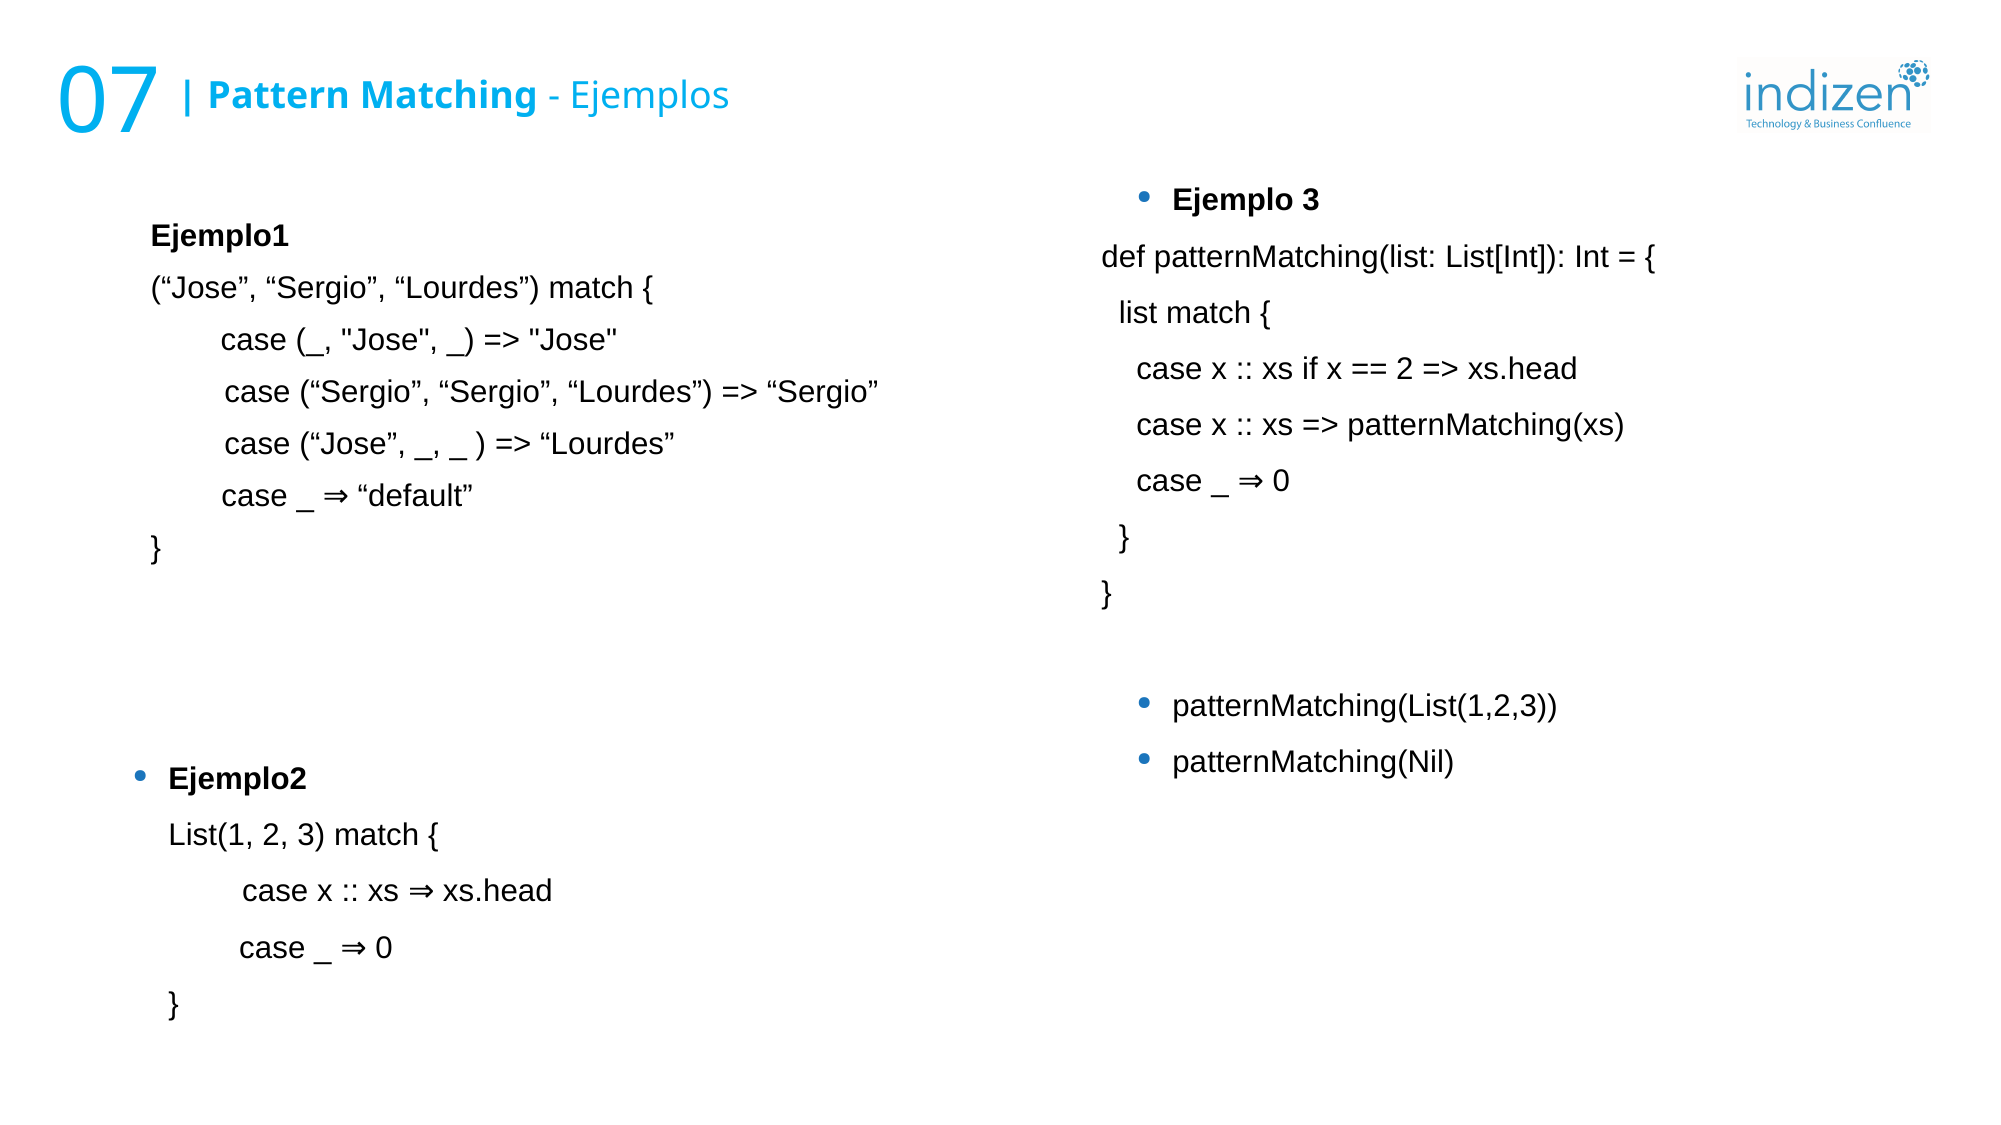

07
| Pattern Matching - Ejemplos
Ejemplo 3
def patternMatching(list: List[Int]): Int = {
 list match {
 case x :: xs if x == 2 => xs.head
 case x :: xs => patternMatching(xs)
 case _ ⇒ 0
 }
}
patternMatching(List(1,2,3))
patternMatching(Nil)
Ejemplo1
(“Jose”, “Sergio”, “Lourdes”) match {
 case (_, "Jose", _) => "Jose"
 	case (“Sergio”, “Sergio”, “Lourdes”) => “Sergio”
 	case (“Jose”, _, _ ) => “Lourdes”
case _ ⇒ “default”
}
Ejemplo2
List(1, 2, 3) match {
 	case x :: xs ⇒ xs.head
case _ ⇒ 0
}